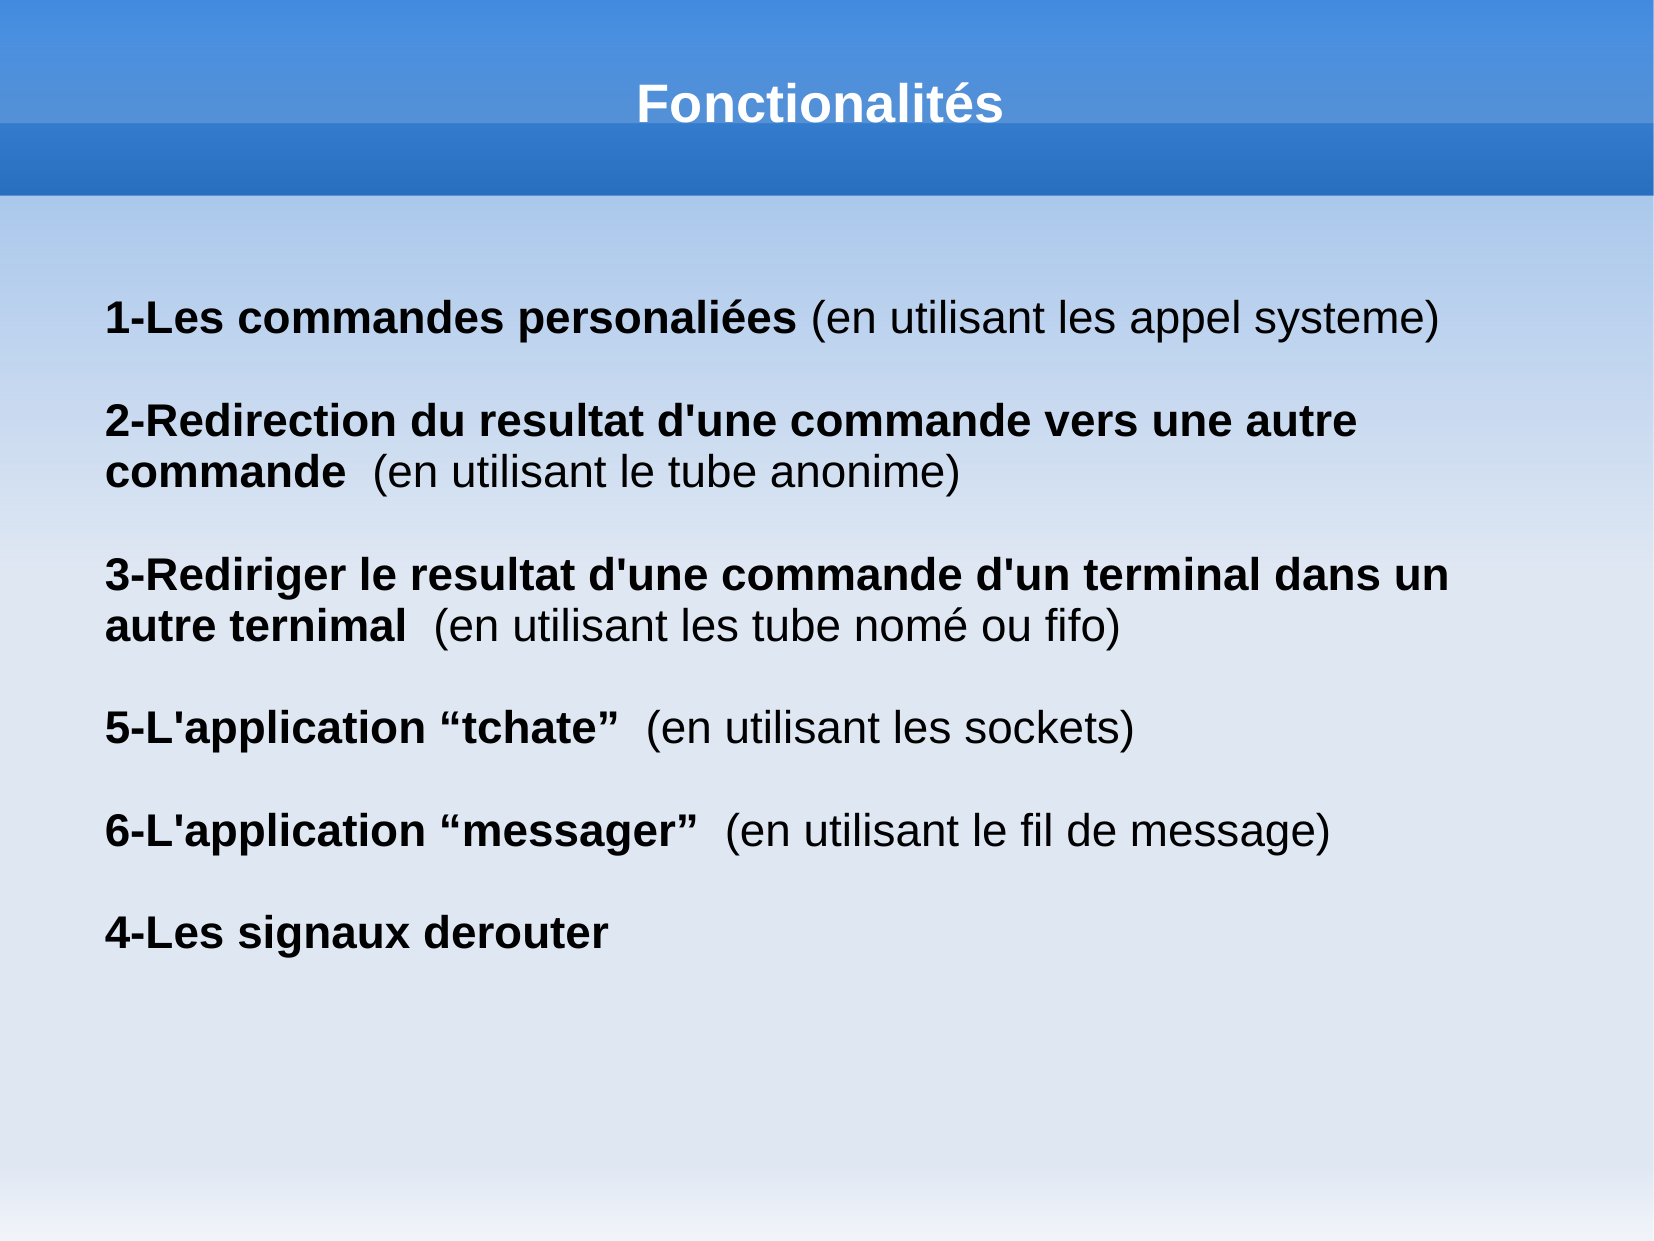

# Fonctionalités
1-Les commandes personaliées (en utilisant les appel systeme)
2-Redirection du resultat d'une commande vers une autre commande (en utilisant le tube anonime)
3-Rediriger le resultat d'une commande d'un terminal dans un autre ternimal (en utilisant les tube nomé ou fifo)
5-L'application “tchate” (en utilisant les sockets)
6-L'application “messager” (en utilisant le fil de message)
4-Les signaux derouter